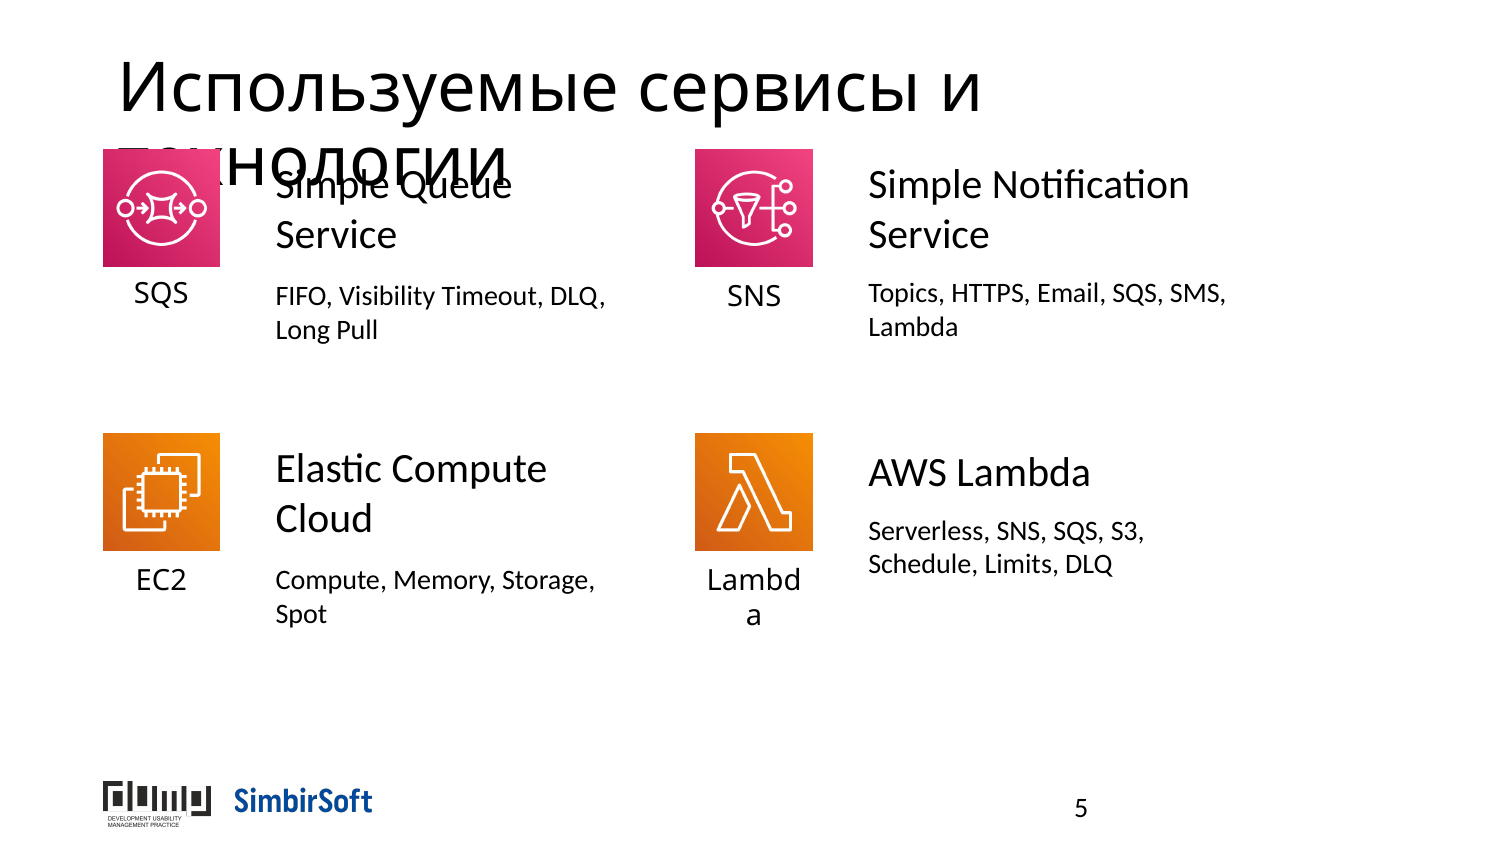

# Используемые сервисы и технологии
SQS
Simple Queue Service
SNS
Simple Notification Service
Topics, HTTPS, Email, SQS, SMS, Lambda
FIFO, Visibility Timeout, DLQ, Long Pull
EC2
Elastic Compute Cloud
Lambda
AWS Lambda
Serverless, SNS, SQS, S3, Schedule, Limits, DLQ
Compute, Memory, Storage, Spot